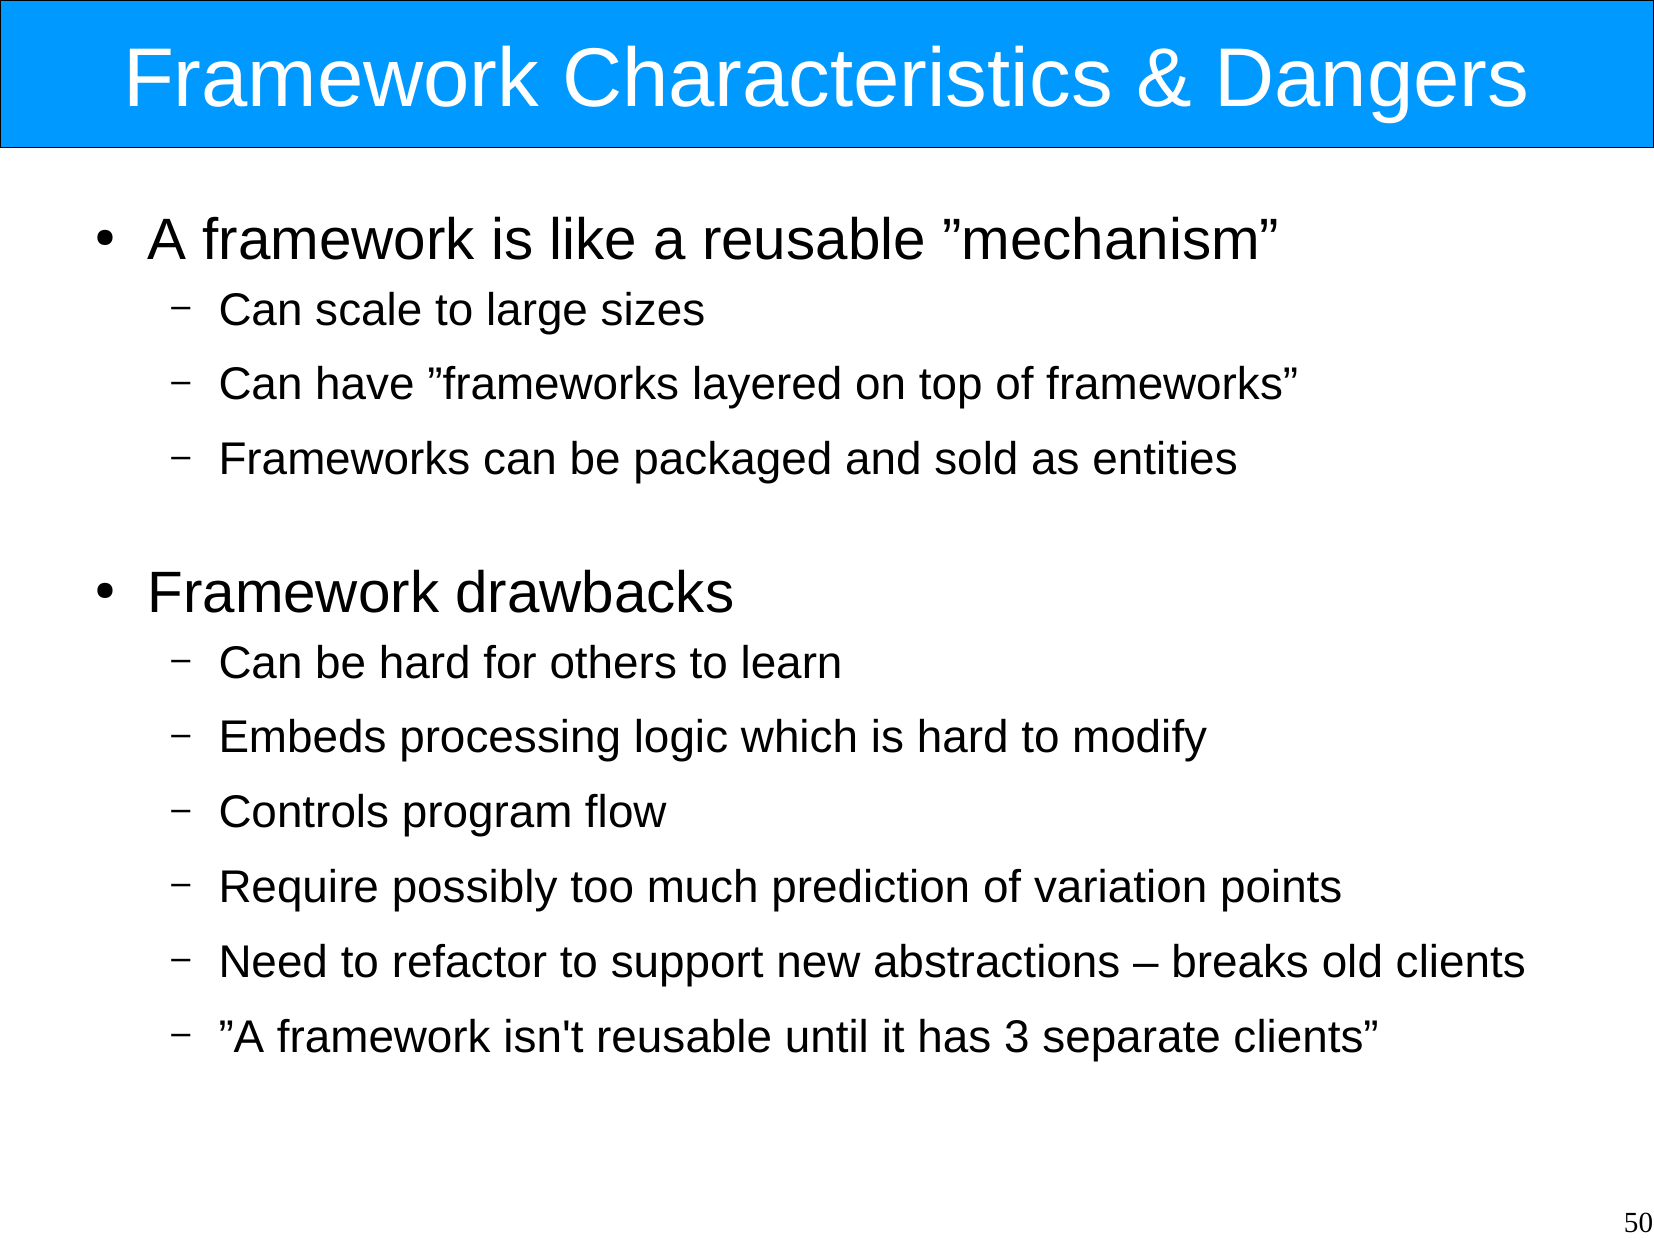

# Framework Characteristics & Dangers
A framework is like a reusable ”mechanism”
Can scale to large sizes
Can have ”frameworks layered on top of frameworks”
Frameworks can be packaged and sold as entities
Framework drawbacks
Can be hard for others to learn
Embeds processing logic which is hard to modify
Controls program flow
Require possibly too much prediction of variation points
Need to refactor to support new abstractions – breaks old clients
”A framework isn't reusable until it has 3 separate clients”
50